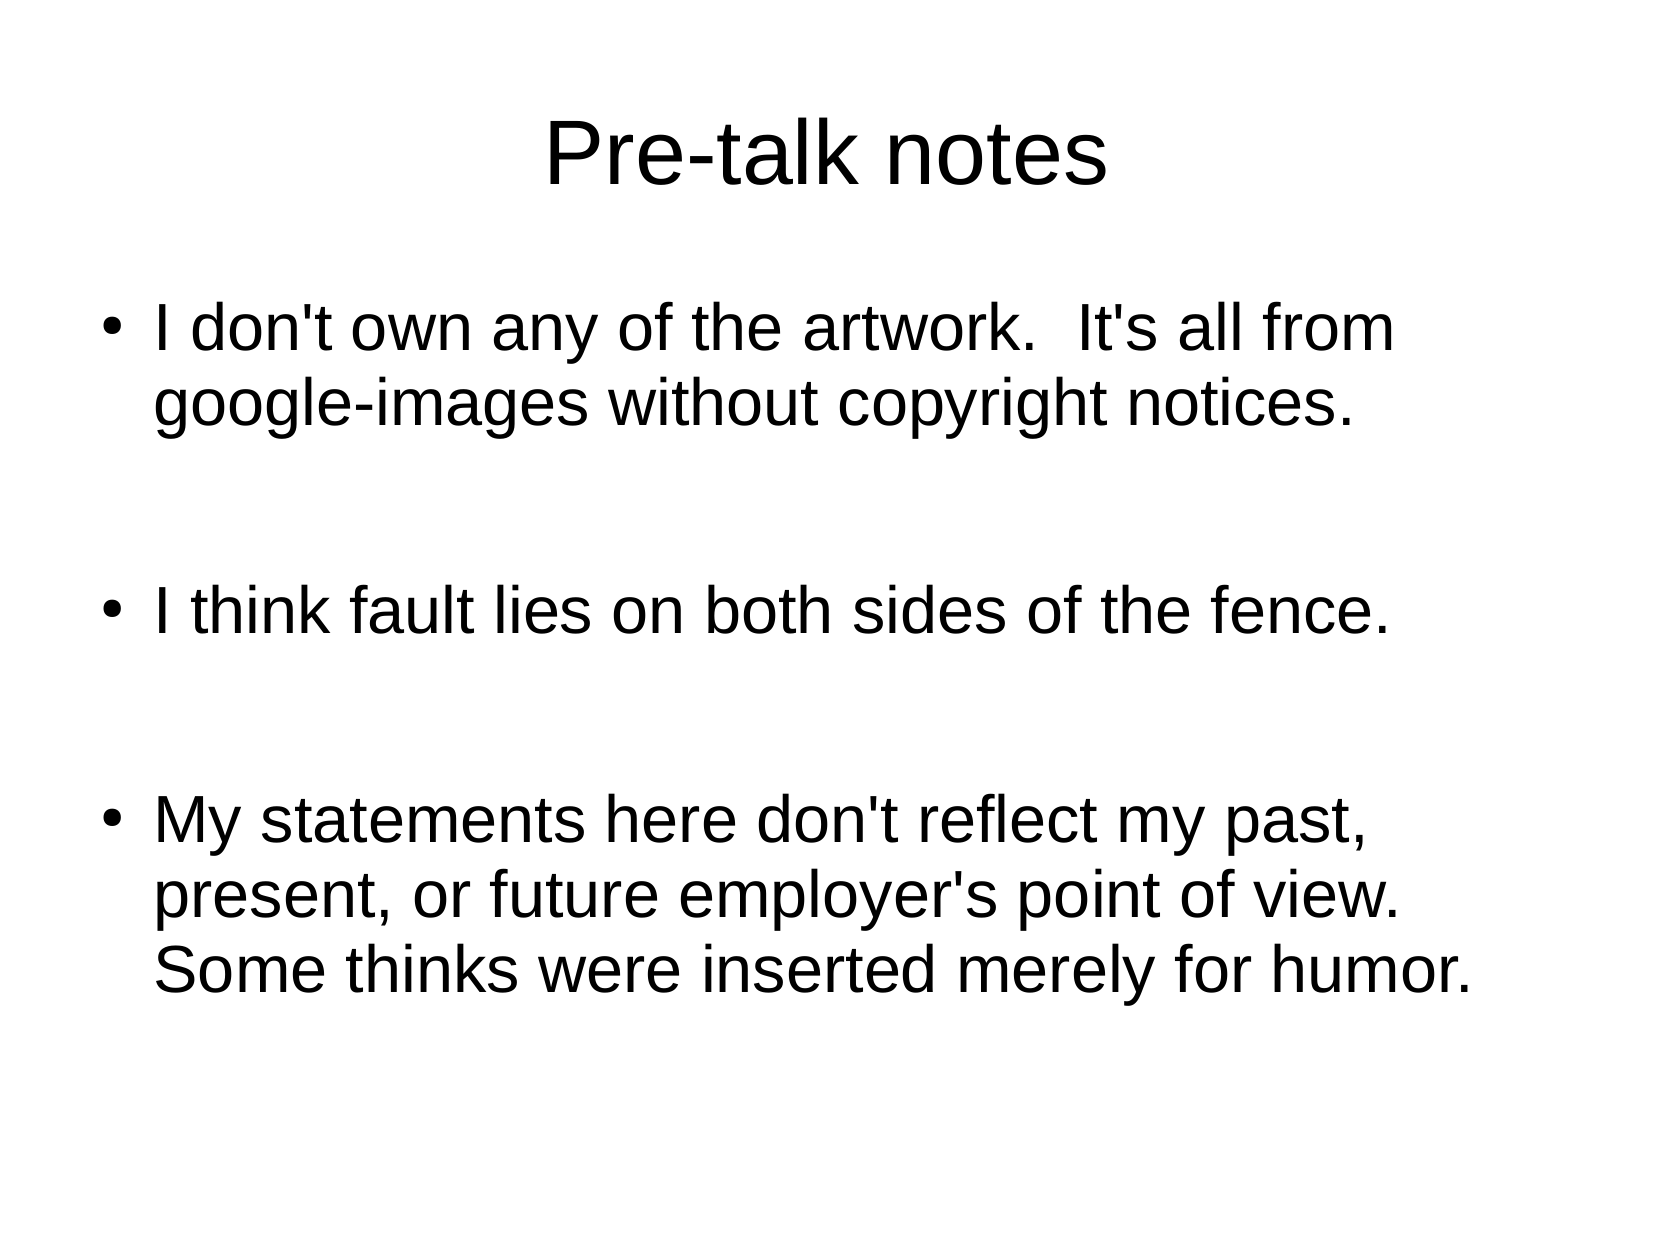

# Pre-talk notes
I don't own any of the artwork. It's all from google-images without copyright notices.
I think fault lies on both sides of the fence.
My statements here don't reflect my past, present, or future employer's point of view. Some thinks were inserted merely for humor.